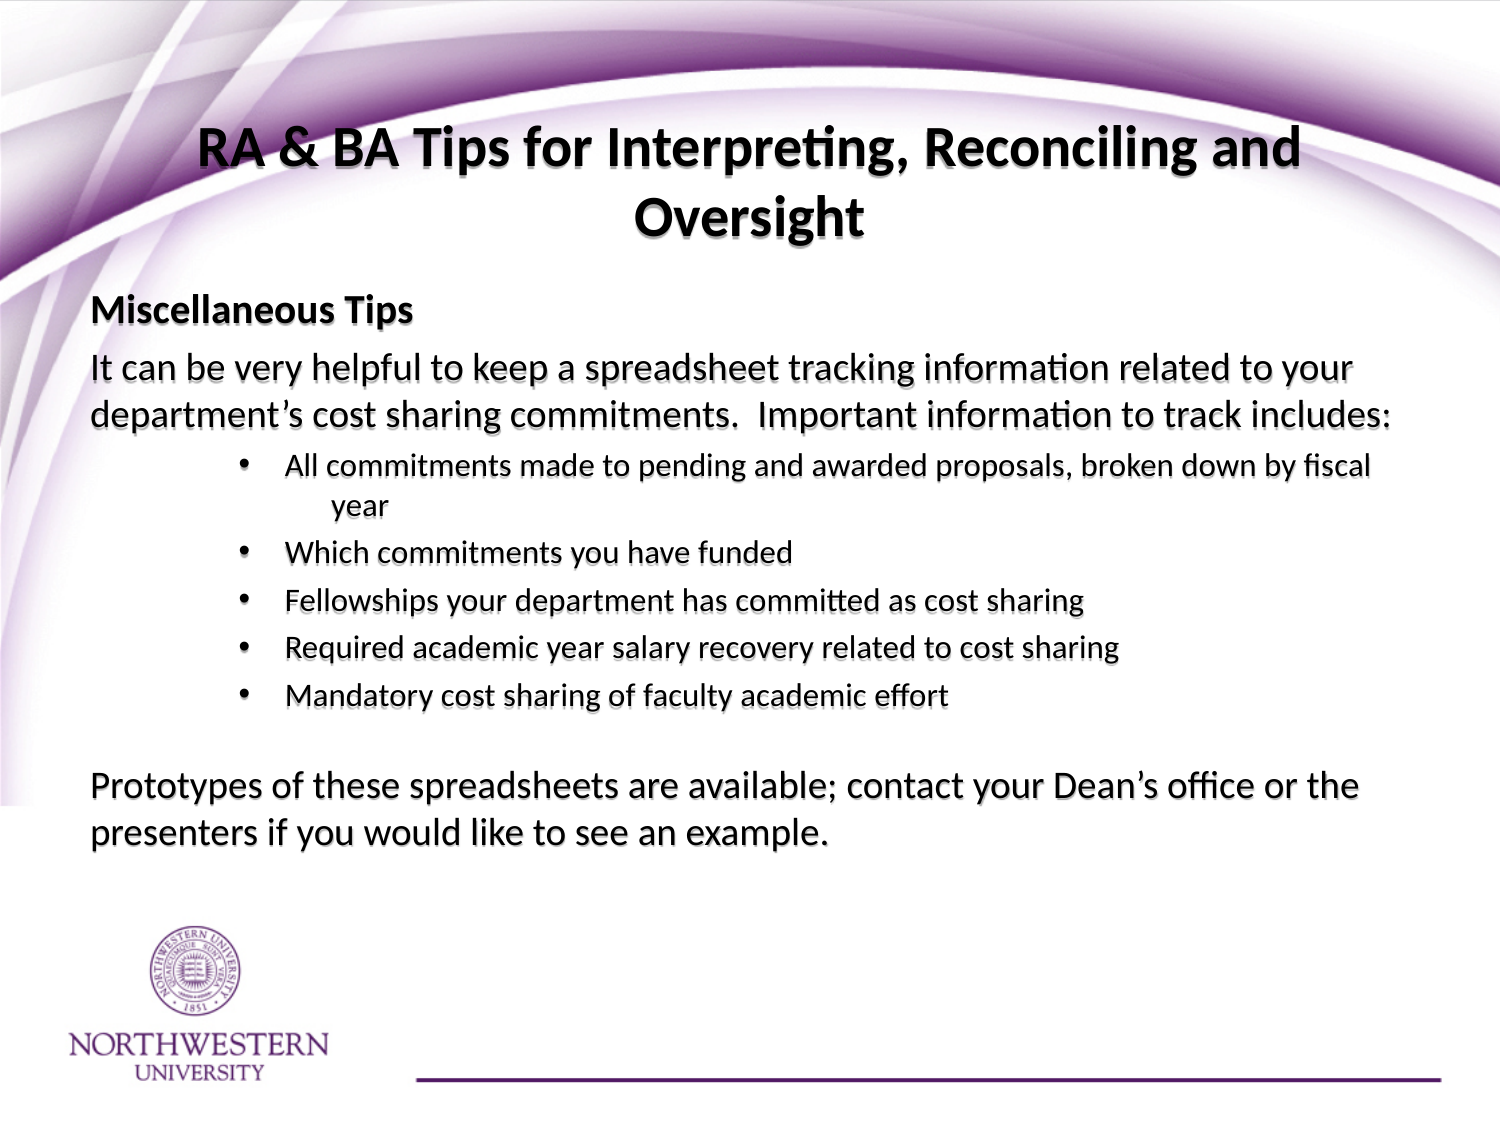

# RA & BA Tips for Interpreting, Reconciling and Oversight
Miscellaneous Tips
It can be very helpful to keep a spreadsheet tracking information related to your department’s cost sharing commitments. Important information to track includes:
All commitments made to pending and awarded proposals, broken down by fiscal year
Which commitments you have funded
Fellowships your department has committed as cost sharing
Required academic year salary recovery related to cost sharing
Mandatory cost sharing of faculty academic effort
Prototypes of these spreadsheets are available; contact your Dean’s office or the presenters if you would like to see an example.